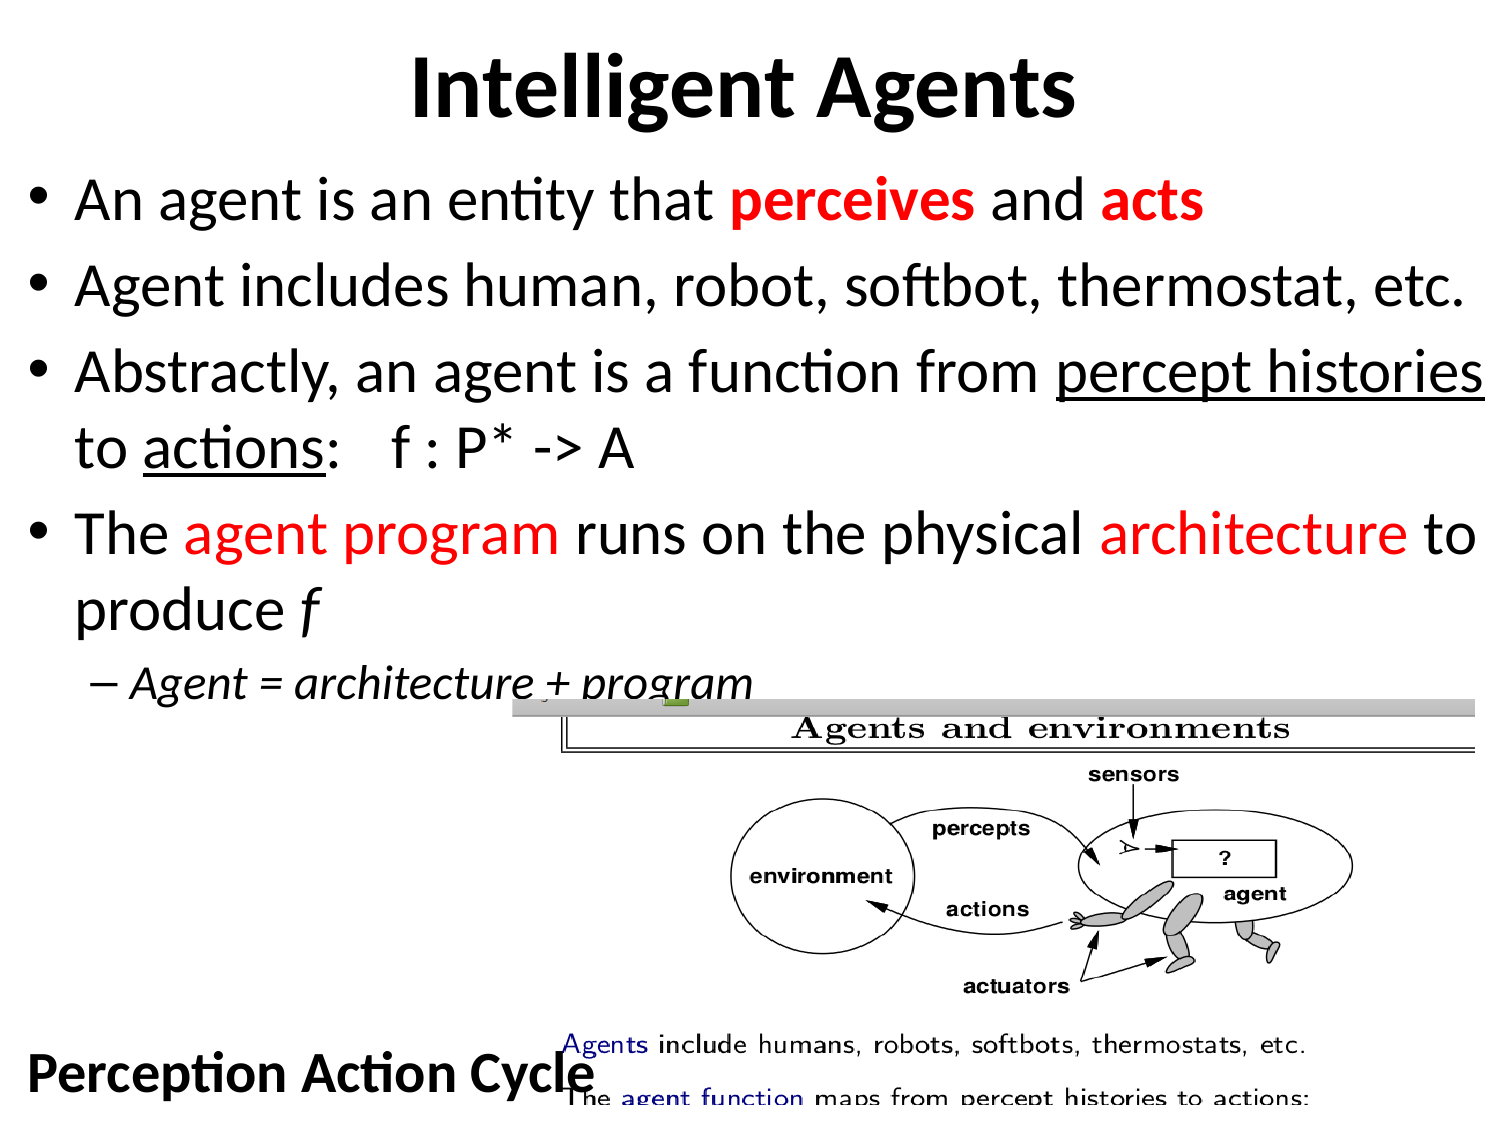

# Intelligent Agents
An agent is an entity that perceives and acts
Agent includes human, robot, softbot, thermostat, etc.
Abstractly, an agent is a function from percept histories to actions: f : P* -> A
The agent program runs on the physical architecture to produce f
Agent = architecture + program
Perception Action Cycle